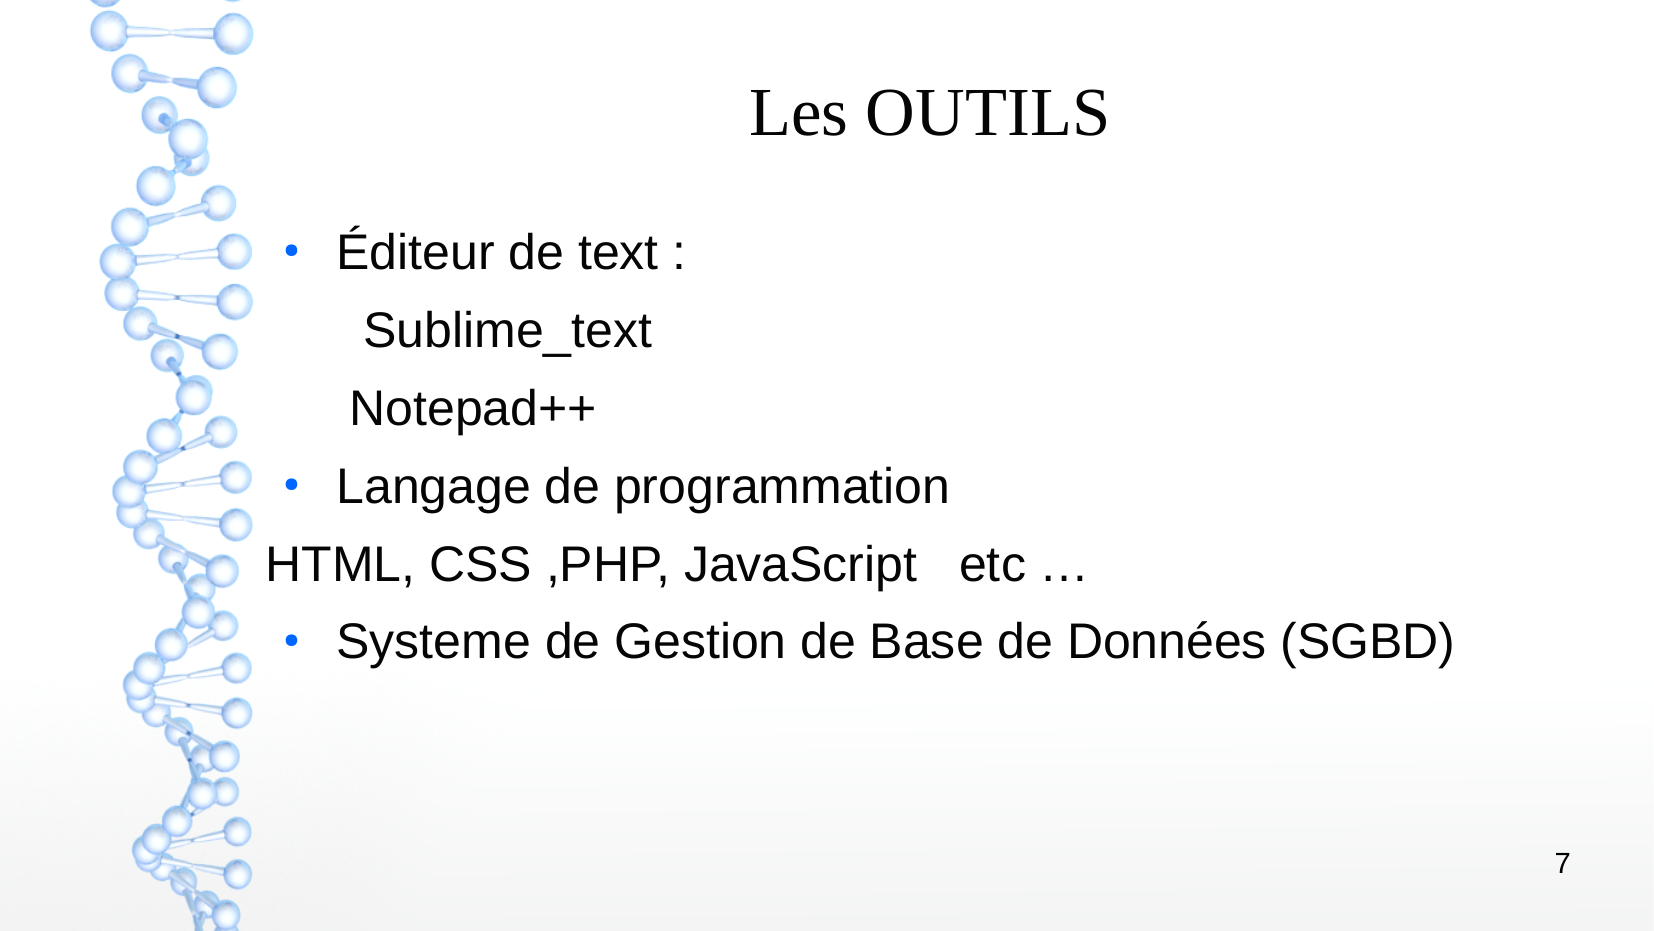

# Les OUTILS
Éditeur de text :
 Sublime_text
 Notepad++
Langage de programmation
HTML, CSS ,PHP, JavaScript etc …
Systeme de Gestion de Base de Données (SGBD)
7